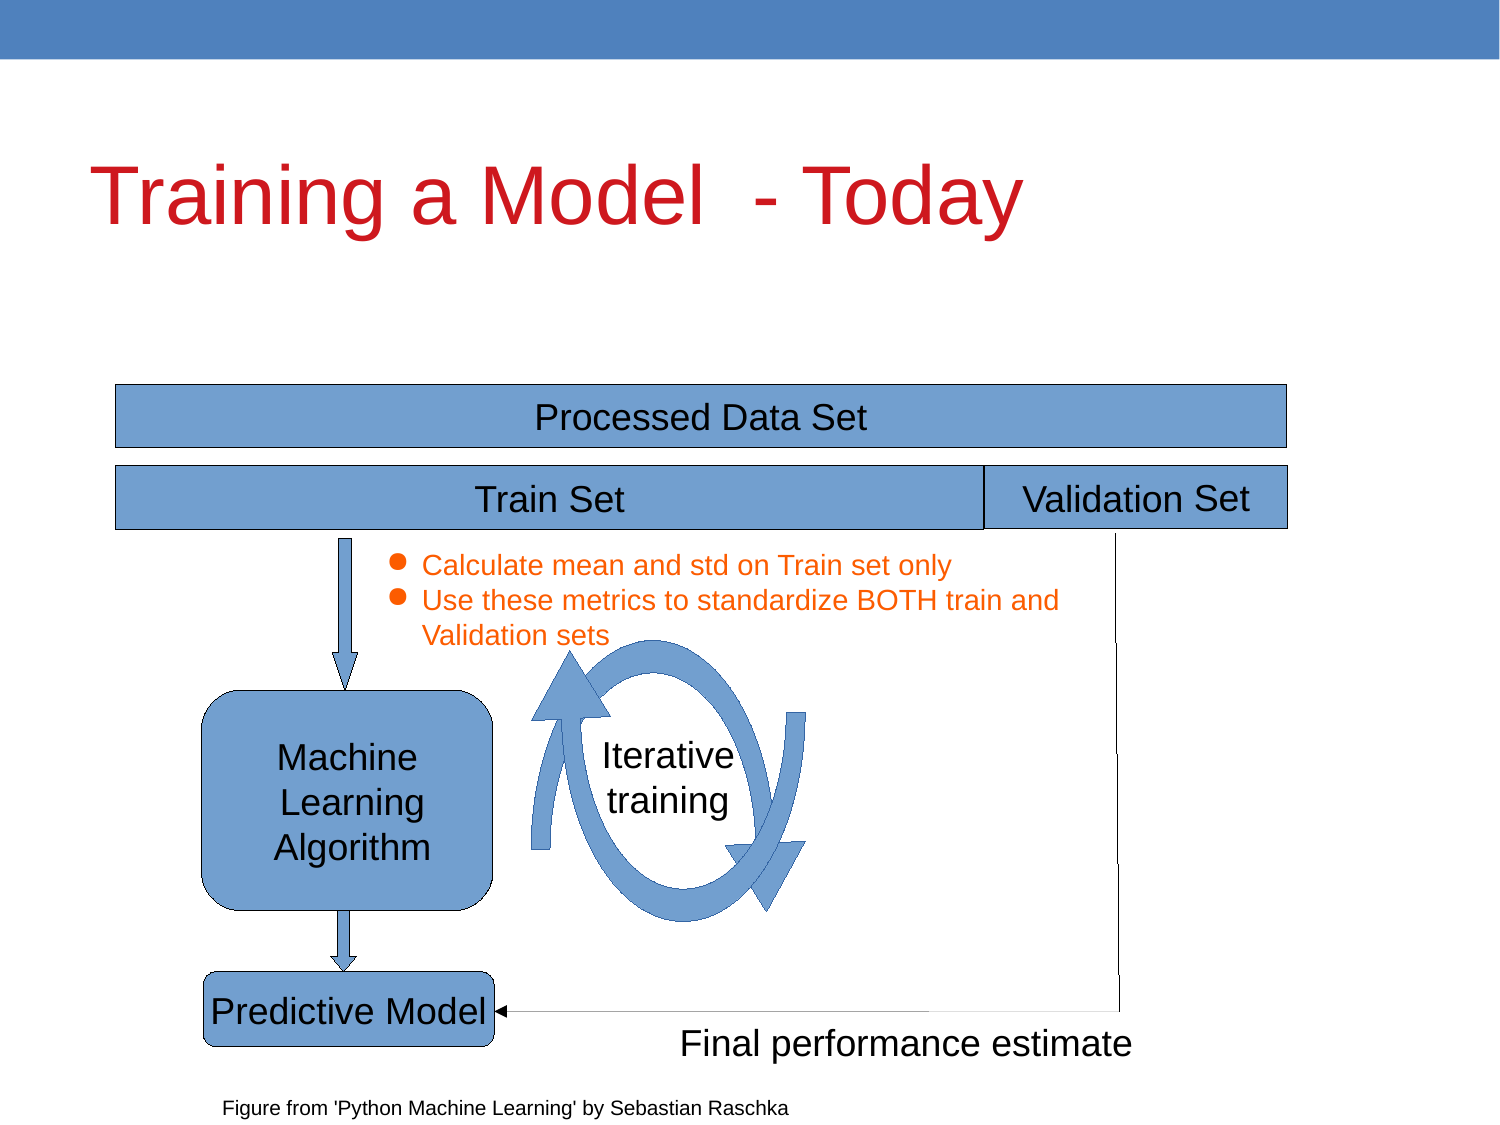

Training a Model - Today
Processed Data Set
Validation Set
Train Set
Calculate mean and std on Train set only
Use these metrics to standardize BOTH train and
Validation sets
Iterative
training
Machine
 Learning
 Algorithm
Predictive Model
Final performance estimate
Figure from 'Python Machine Learning' by Sebastian Raschka